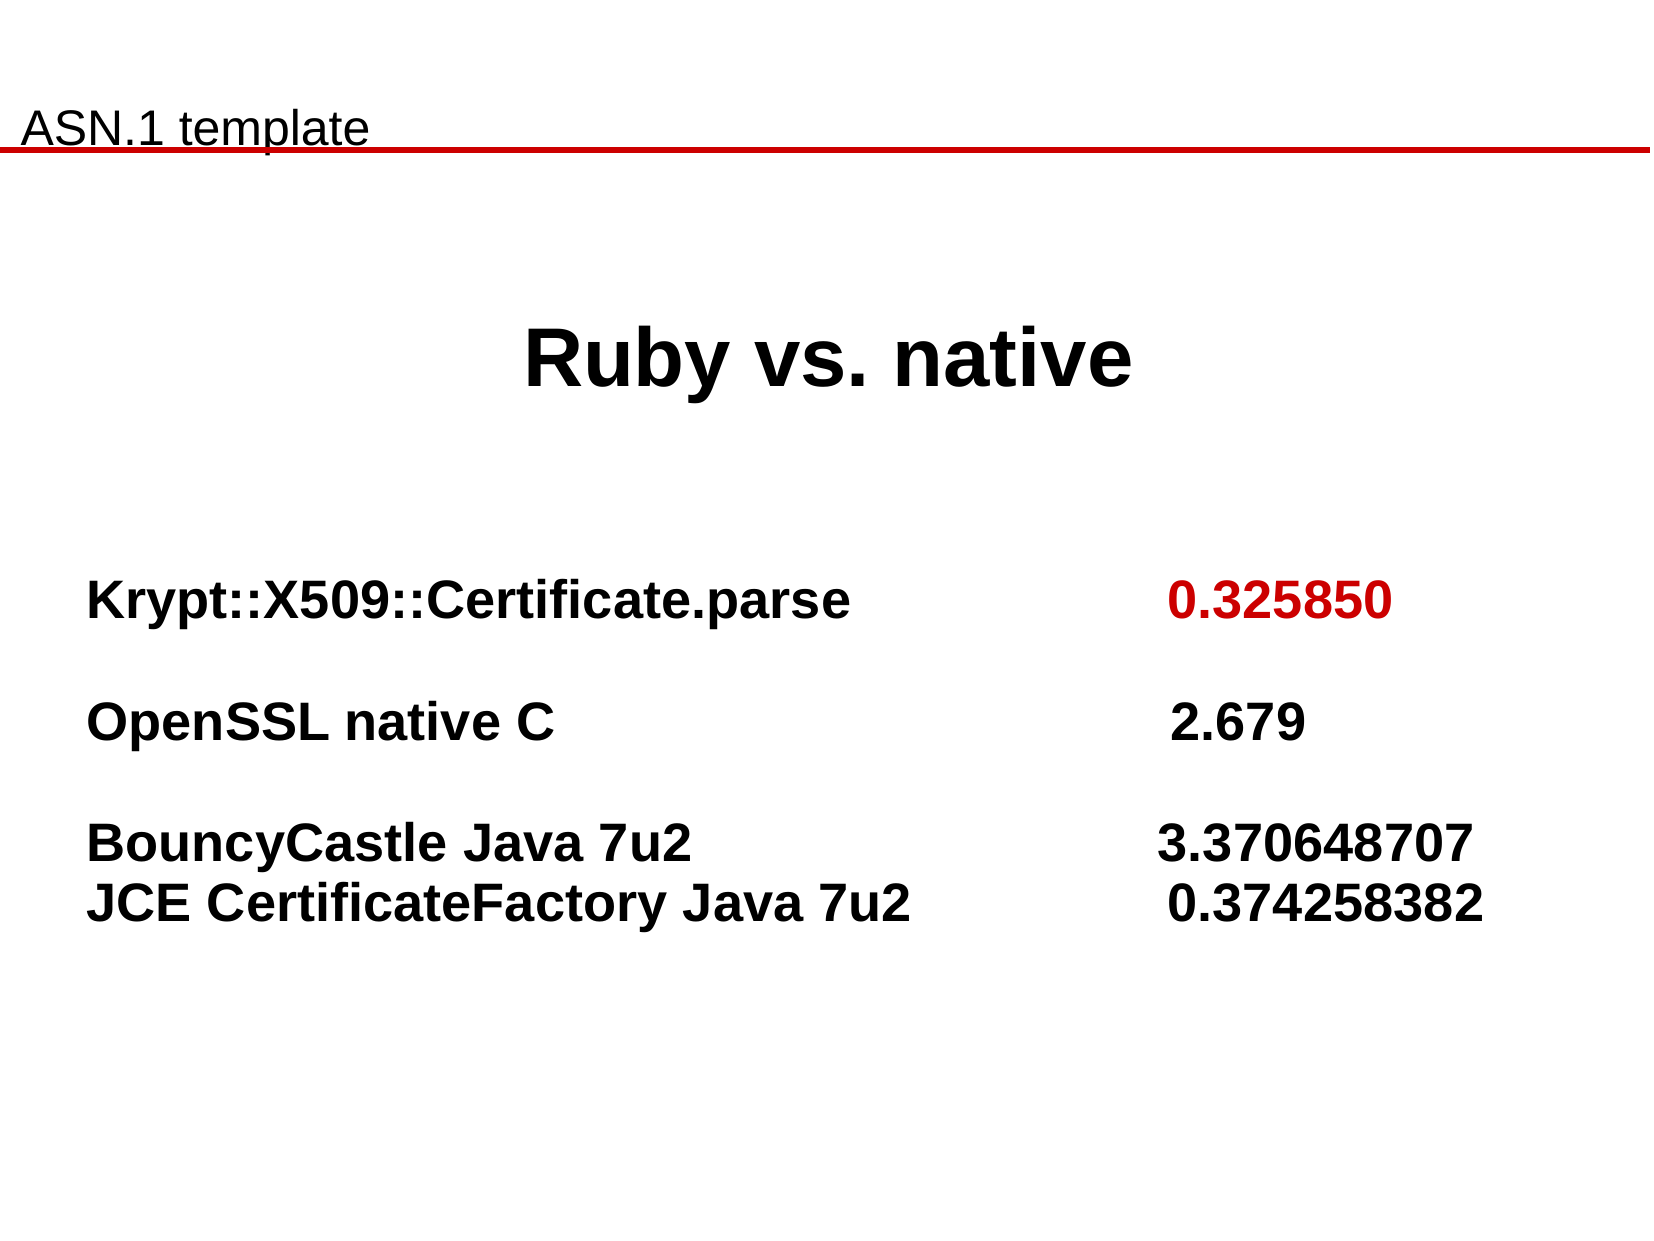

#
ASN.1 template
Ruby vs. native
Krypt::X509::Certificate.parse 0.325850
OpenSSL native C 2.679
BouncyCastle Java 7u2 3.370648707
JCE CertificateFactory Java 7u2 0.374258382